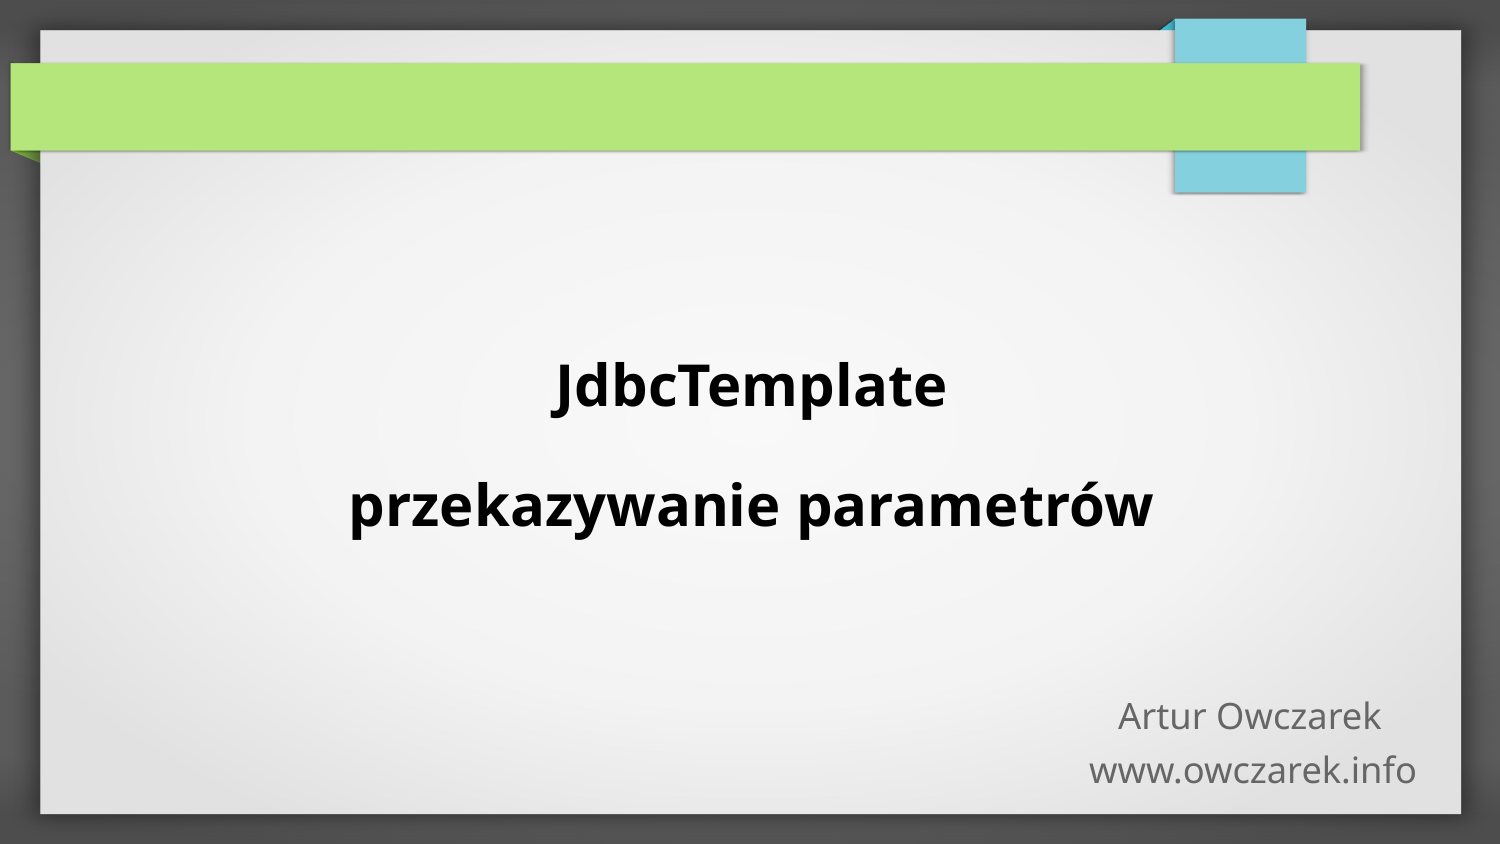

# JdbcTemplate przekazywanie parametrów
Artur Owczarek
www.owczarek.info